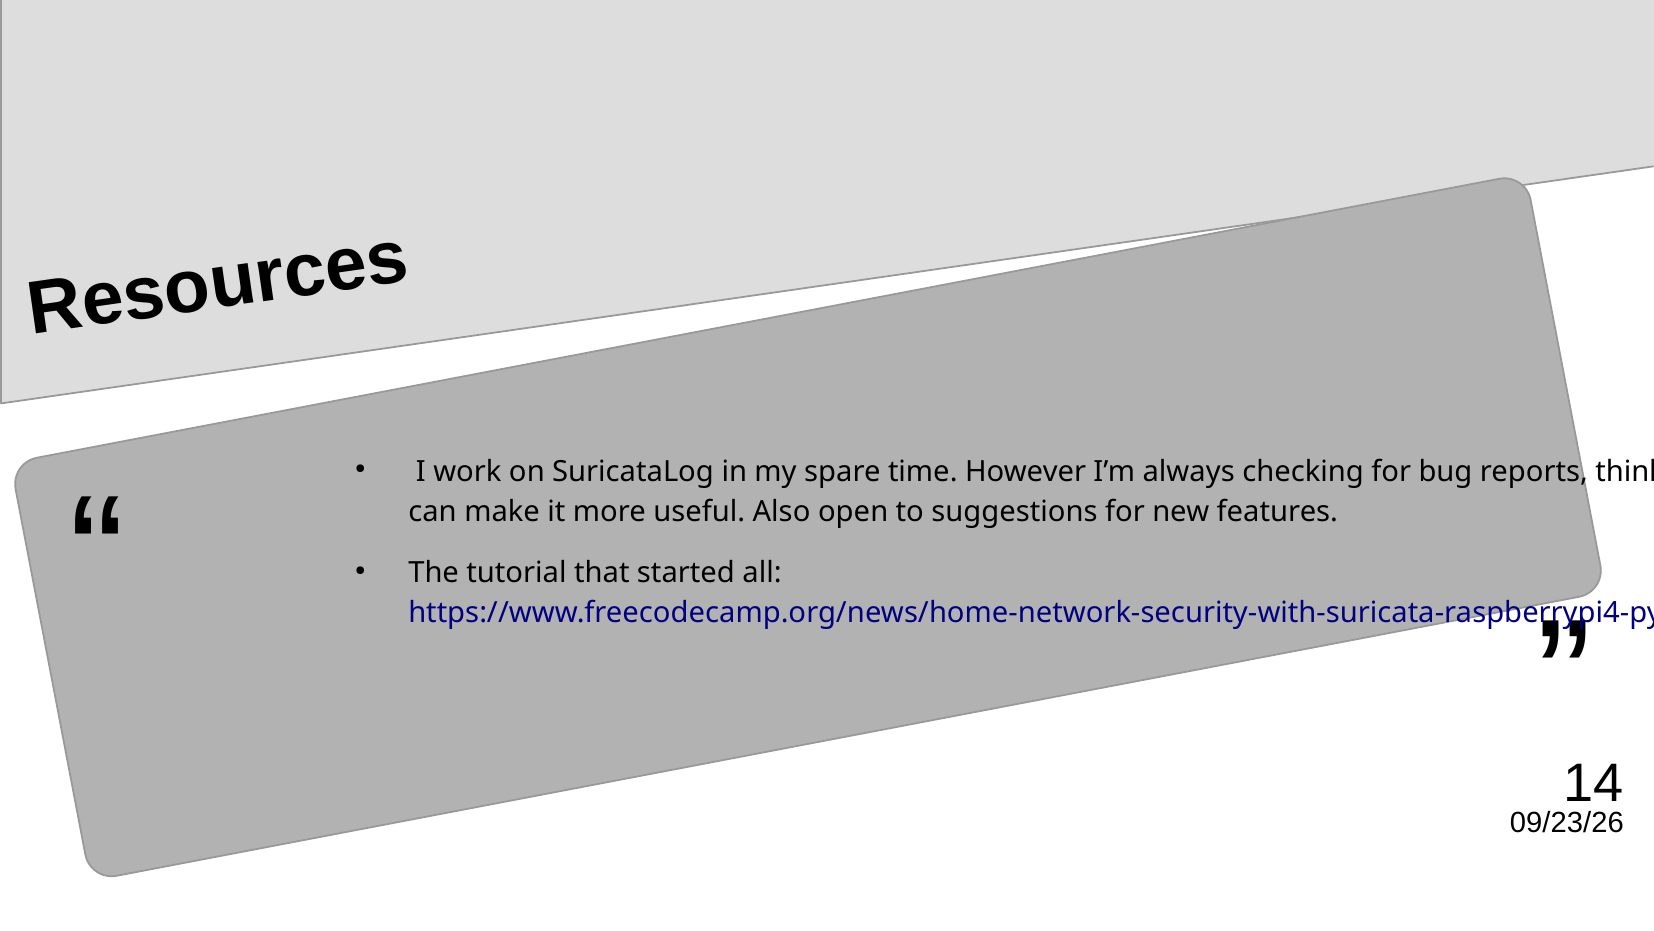

# Resources
 I work on SuricataLog in my spare time. However I’m always checking for bug reports, thinking how I can make it more useful. Also open to suggestions for new features.
The tutorial that started all: https://www.freecodecamp.org/news/home-network-security-with-suricata-raspberrypi4-python/
14